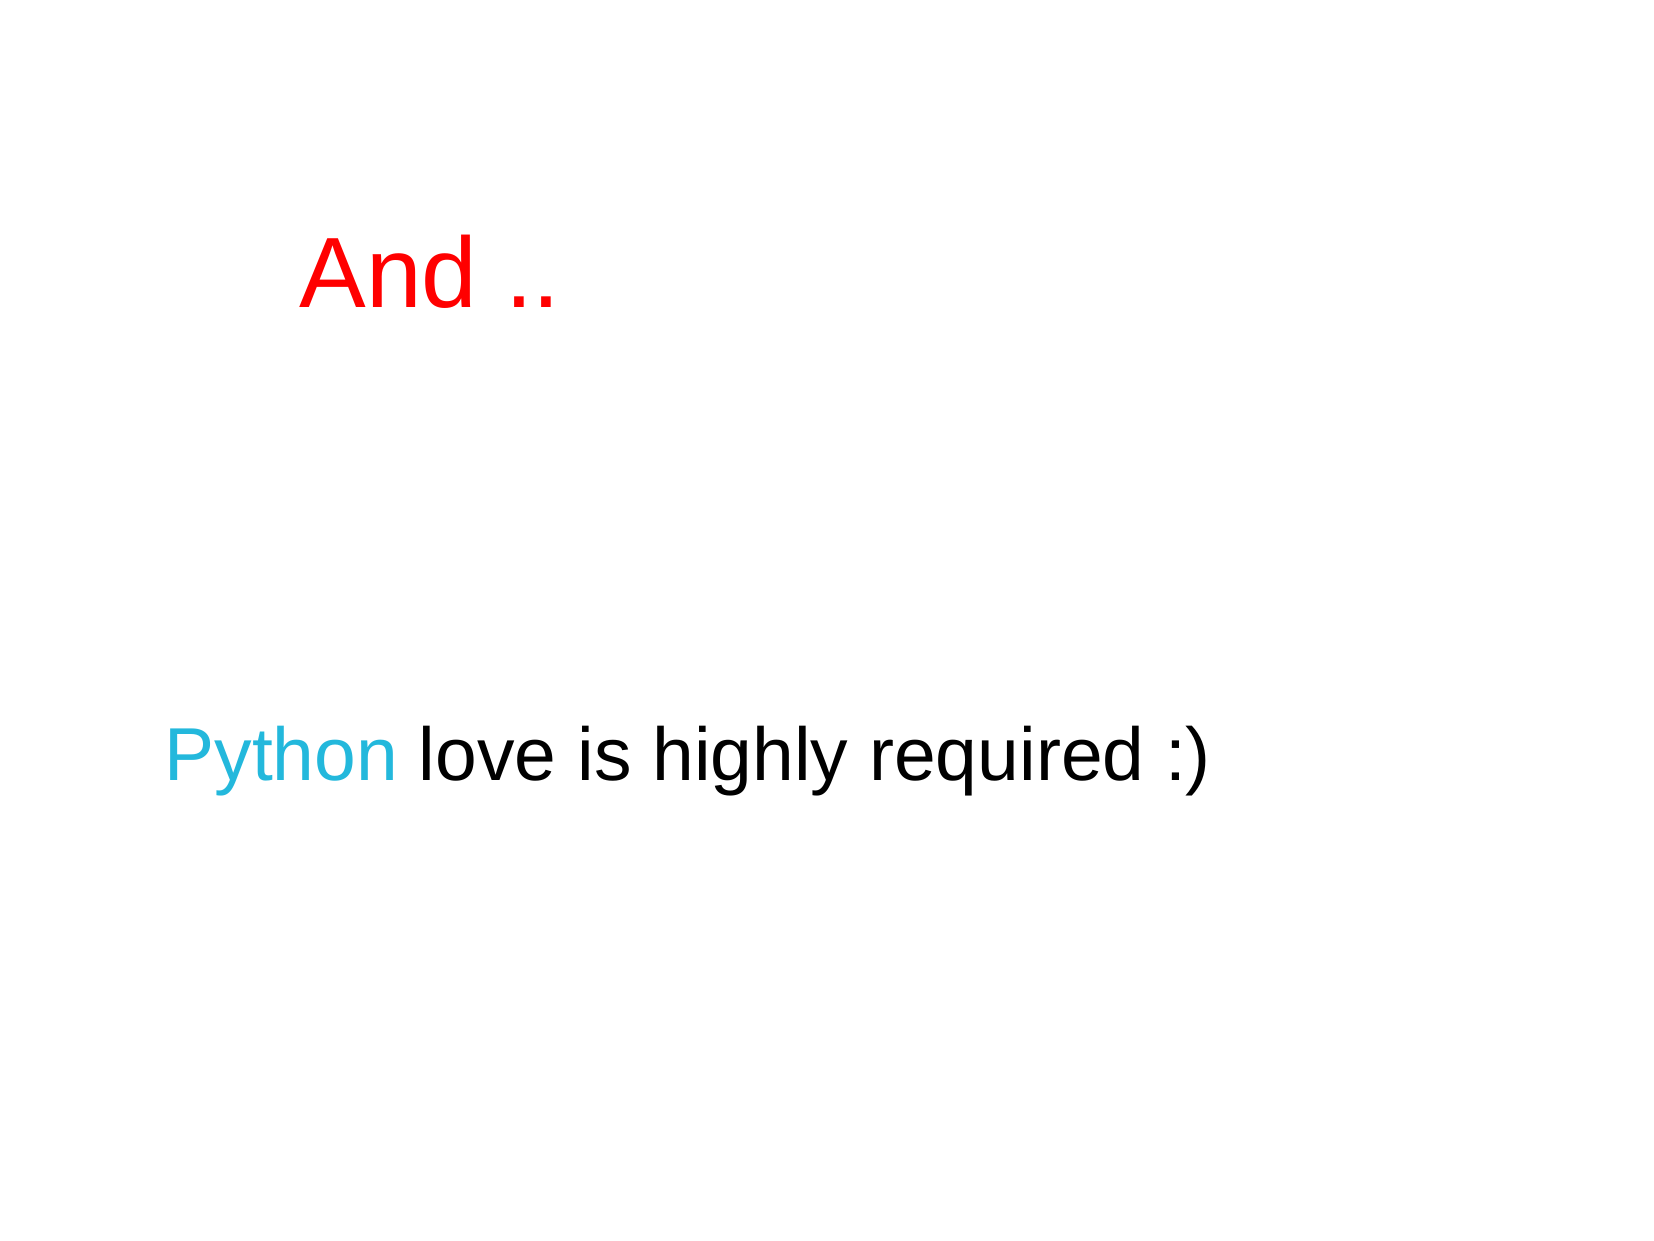

And ..
Python love is highly required :)